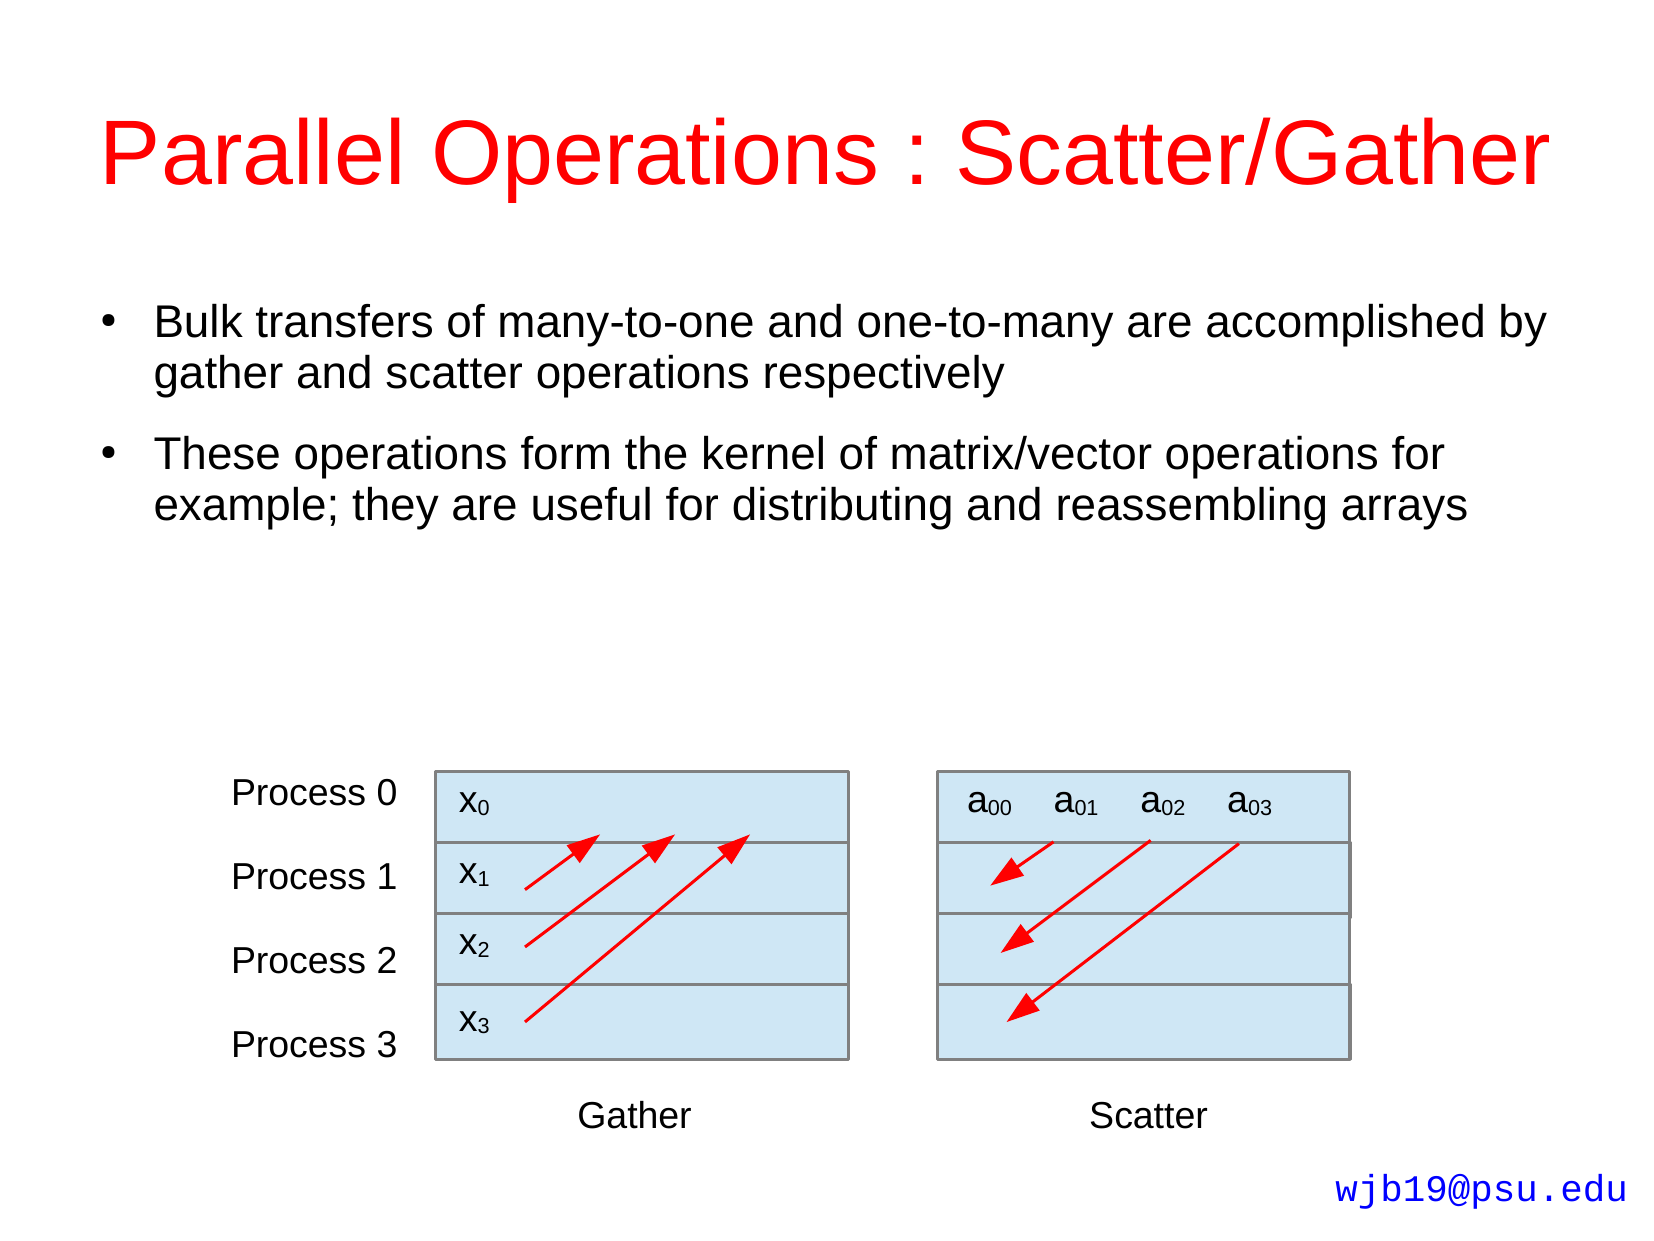

# Parallel Operations : Scatter/Gather
Bulk transfers of many-to-one and one-to-many are accomplished by gather and scatter operations respectively
These operations form the kernel of matrix/vector operations for example; they are useful for distributing and reassembling arrays
Process 0
Process 1
Process 2
Process 3
x0
a00 a01 a02 a03
x1
x2
x3
Gather Scatter
wjb19@psu.edu